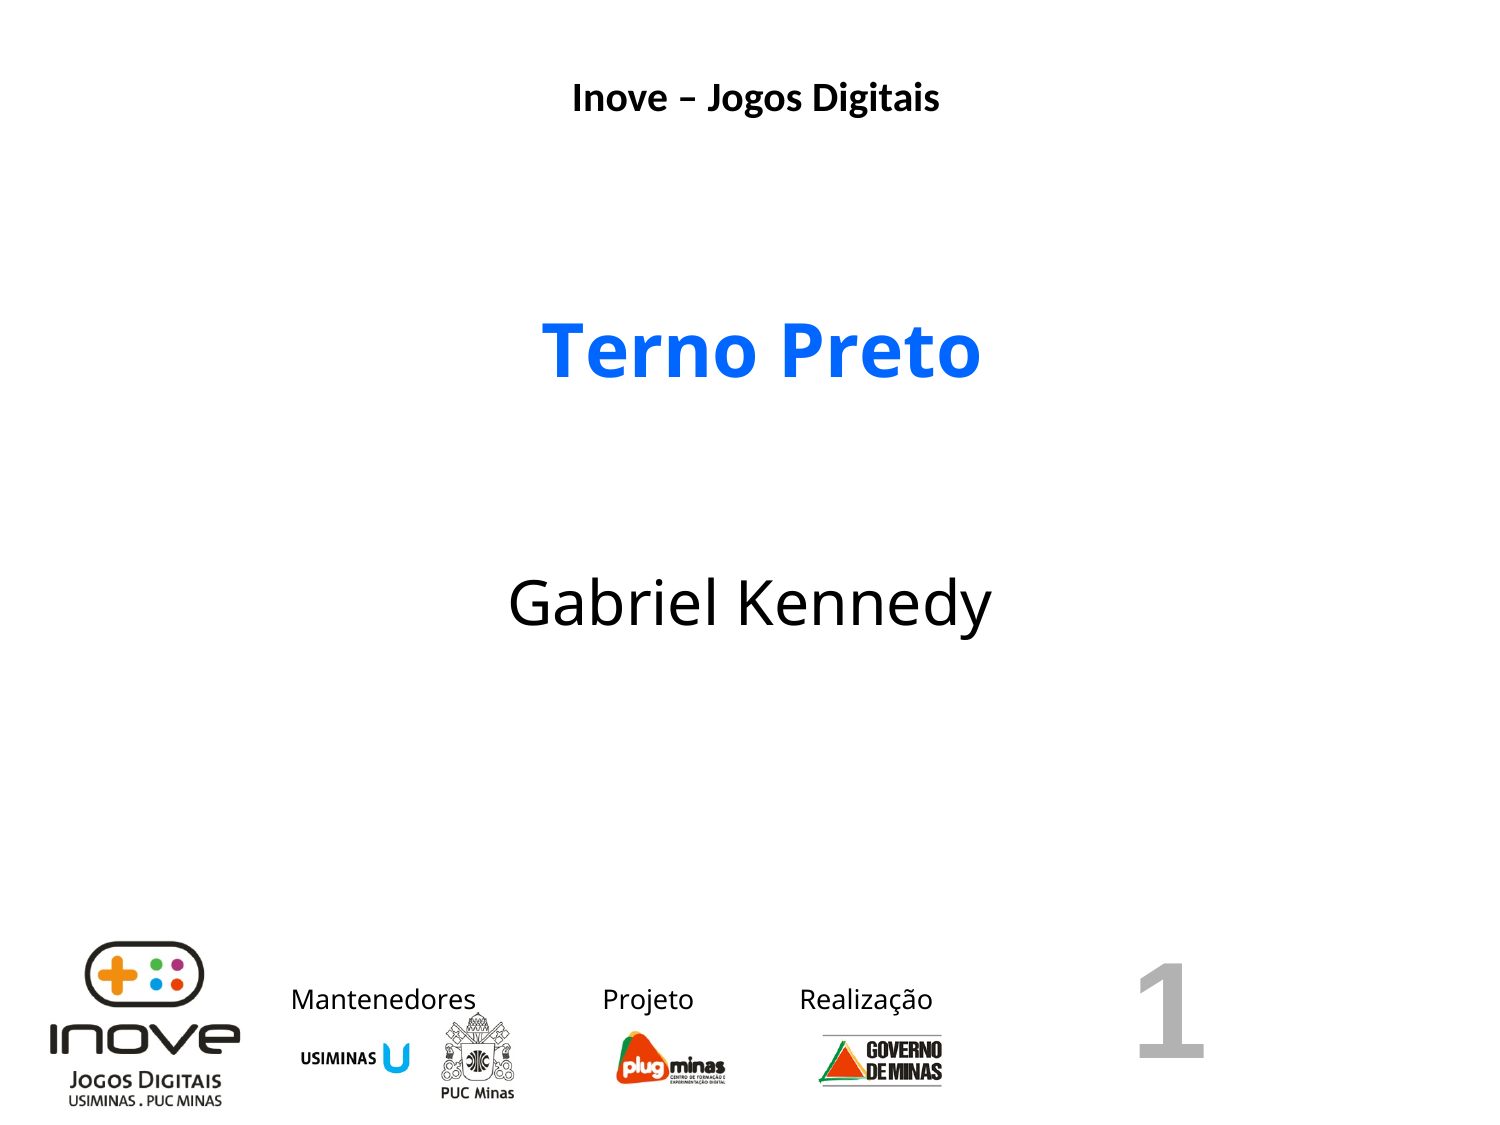

Inove – Jogos Digitais
# Terno Preto
Gabriel Kennedy
Mantenedores Projeto Realização